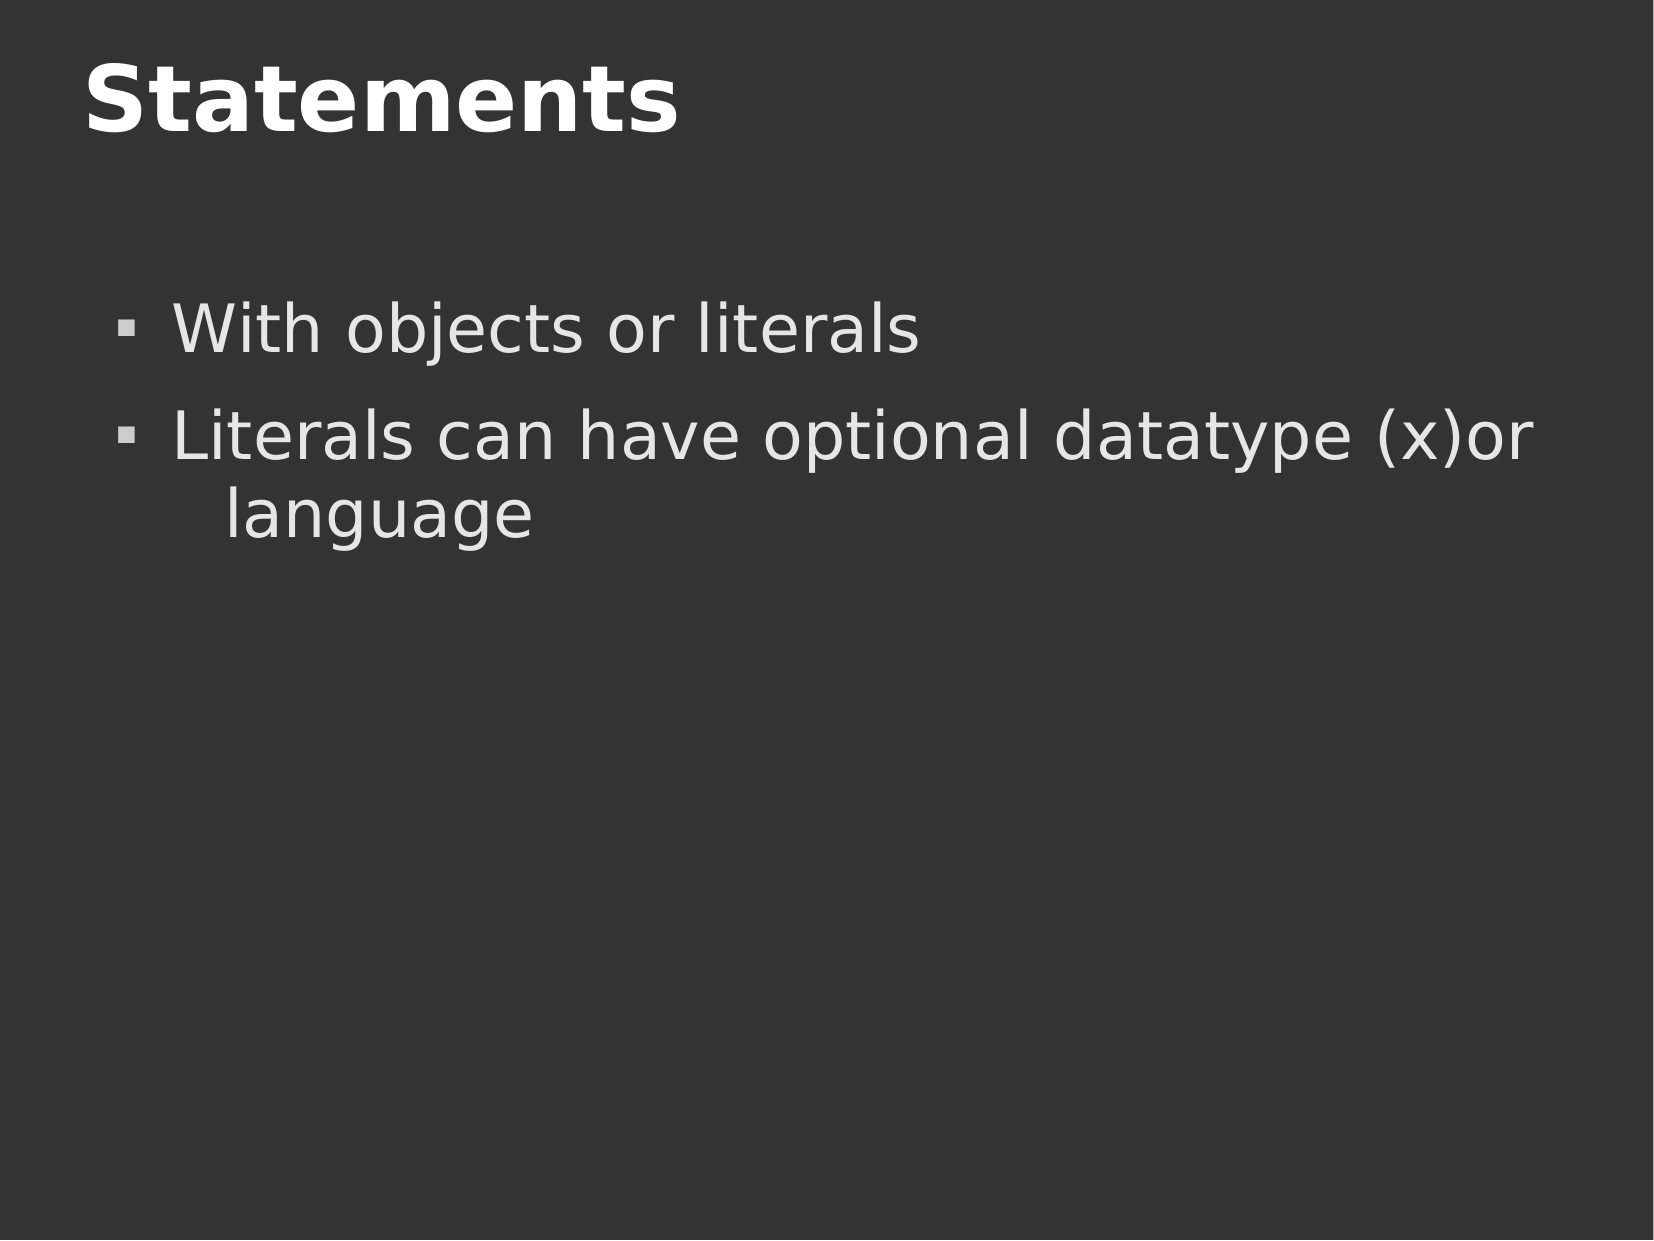

# Statements
With objects or literals
Literals can have optional datatype (x)or language